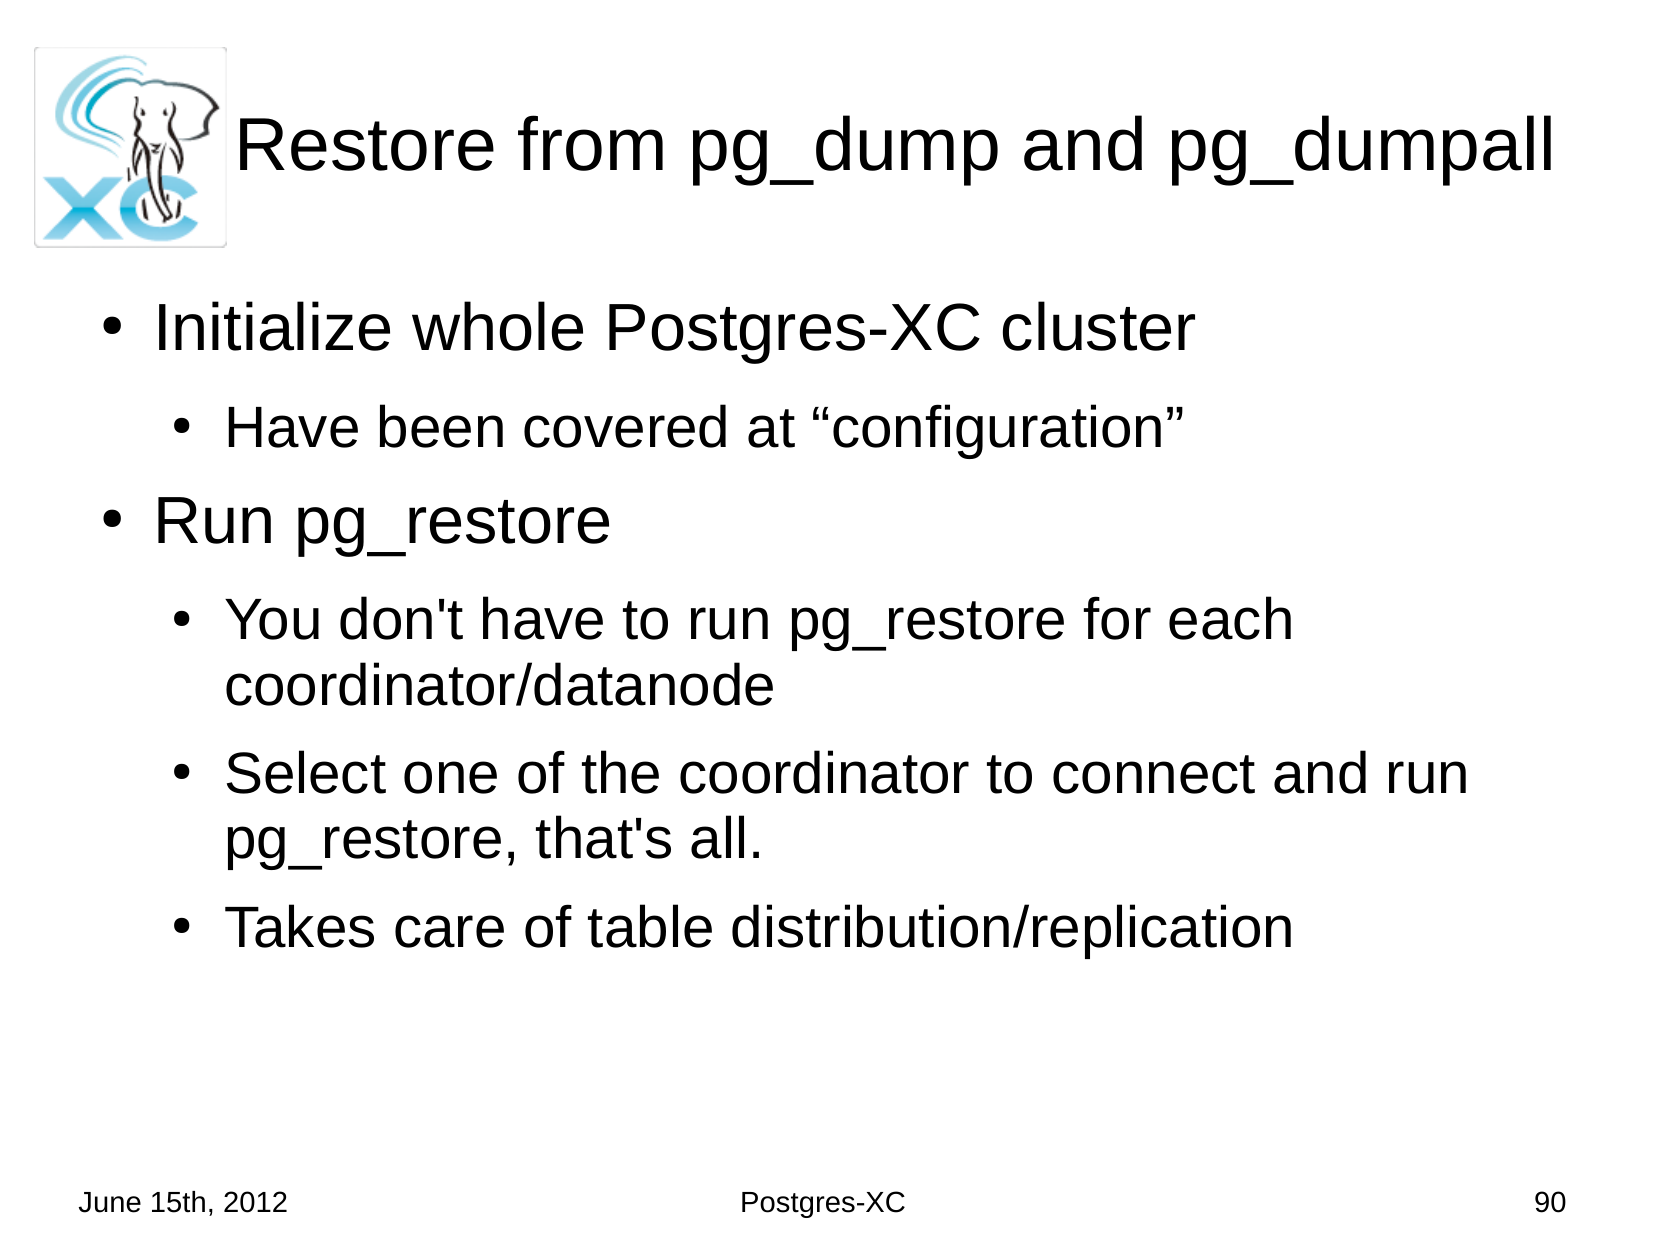

# Restore from pg_dump and pg_dumpall
Initialize whole Postgres-XC cluster
Have been covered at “configuration”
Run pg_restore
You don't have to run pg_restore for each coordinator/datanode
Select one of the coordinator to connect and run pg_restore, that's all.
Takes care of table distribution/replication
90